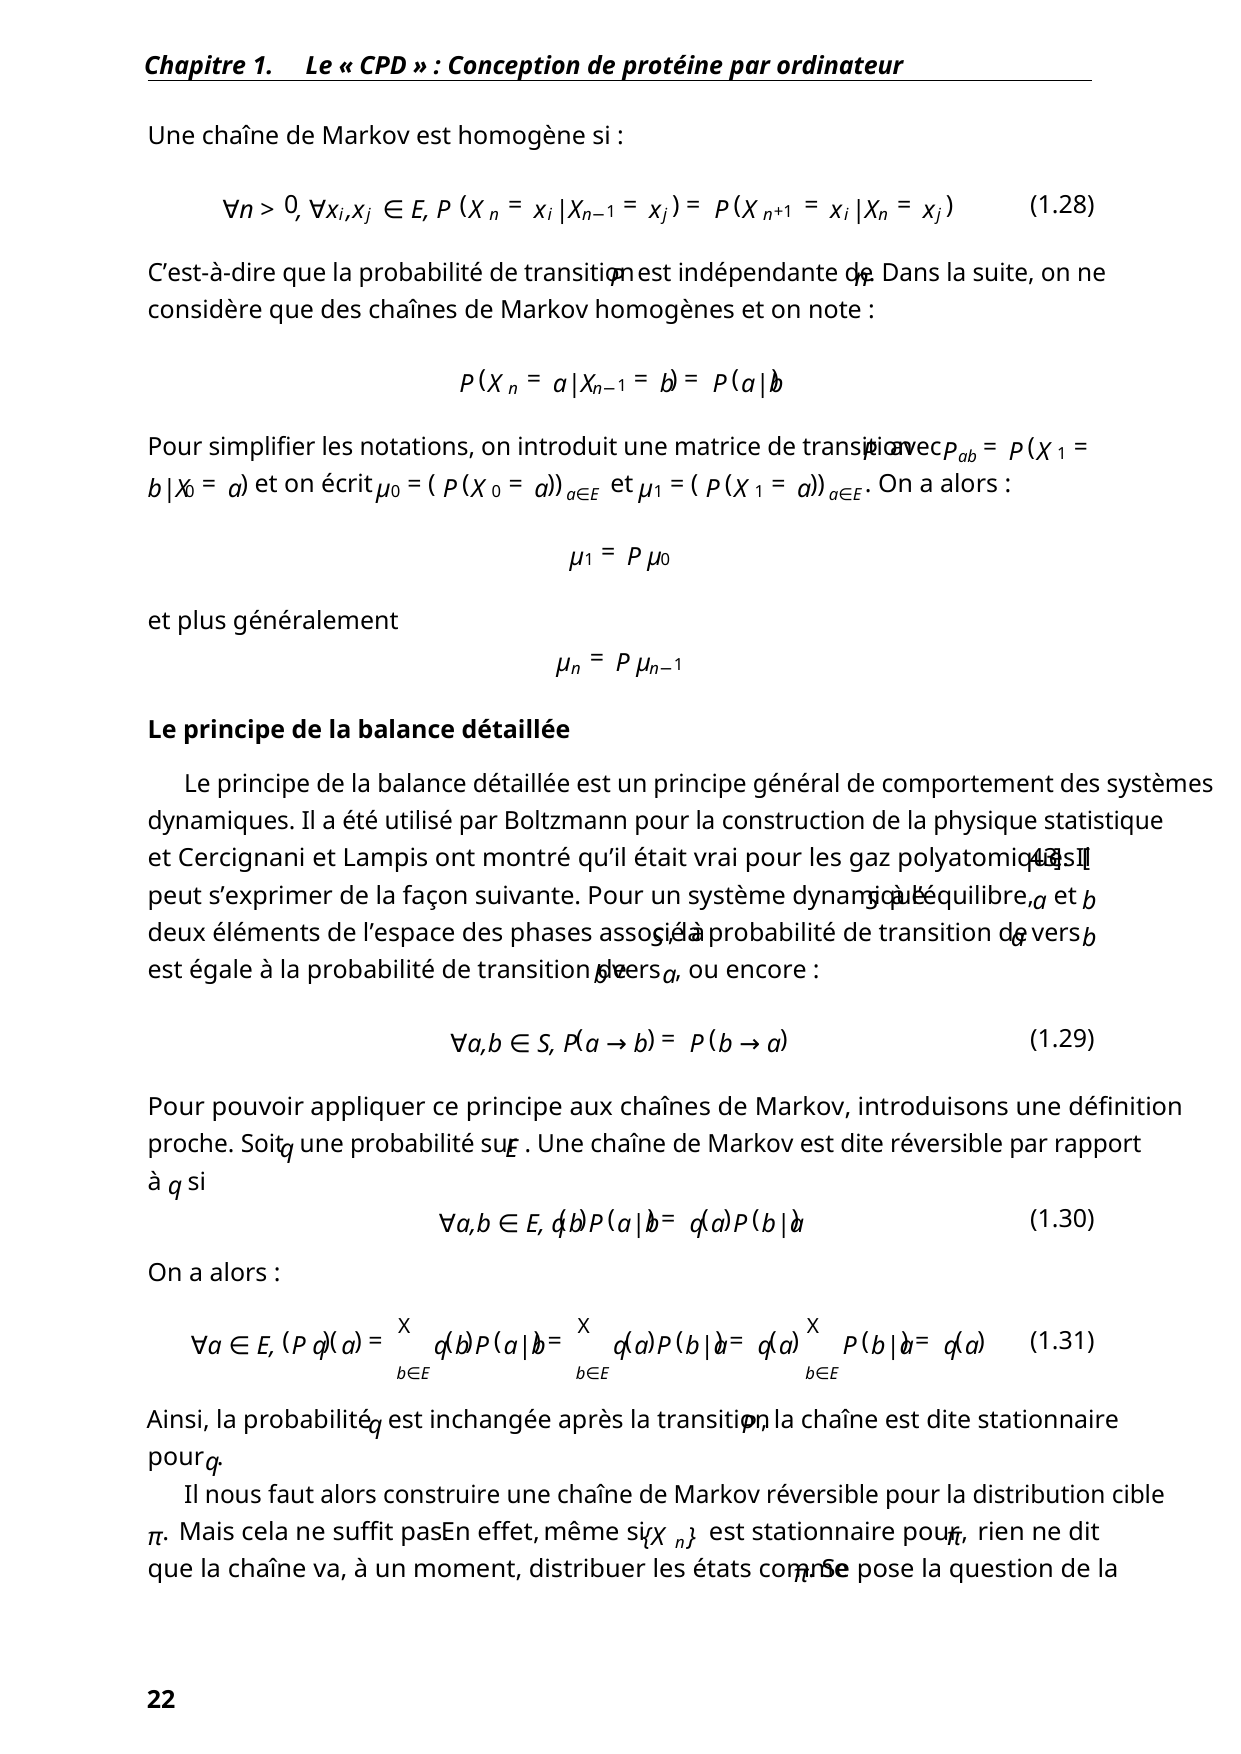

Chapitre 1.
Le « CPD » : Conception de protéine par ordinateur
Une chaîne de Markov est homogène si :
0
(
=
=
) =
(
=
=
)
(1.28)
∀n >
, ∀x
,x
∈ E, P
X
x
|X
x
P
X
x
|X
x
1
+1
i
j
n
i
n−
j
n
i
n
j
C’est-à-dire que la probabilité de transition
est indépendante de
. Dans la suite, on ne
P
n
considère que des chaînes de Markov homogènes et on note :
(
=
=
) =
(
)
P
X
a|X
b
P
a|b
1
n
n−
Pour simplifier les notations, on introduit une matrice de transition
avec
=
(
=
P
P
P
X
1
ab
=
) et on écrit
= (
(
=
))
et
= (
(
=
))
. On a alors :
b|X
a
µ
P
X
a
µ
P
X
a
0
0
0
1
1
a∈E
a∈E
=
µ
P µ
1
0
et plus généralement
=
µ
P µ
1
n
n−
Le principe de la balance détaillée
Le principe de la balance détaillée est un principe général de comportement des systèmes
dynamiques. Il a été utilisé par Boltzmann pour la construction de la physique statistique
et Cercignani et Lampis ont montré qu’il était vrai pour les gaz polyatomiques [
43
]. Il
peut s’exprimer de la façon suivante. Pour un système dynamique
à l’équilibre,
et
S
a
b
deux éléments de l’espace des phases associé à
, la probabilité de transition de
vers
S
a
b
est égale à la probabilité de transition de
vers
, ou encore :
b
a
(
) =
(
)
(1.29)
∀a,b ∈ S, P
a → b
P
b → a
Pour pouvoir appliquer ce principe aux chaînes de Markov, introduisons une définition
proche. Soit
une probabilité sur
. Une chaîne de Markov est dite réversible par rapport
q
E
à
si
q
(
)
(
) =
(
)
(
)
(1.30)
∀a,b ∈ E, q
b
P
a|b
q
a
P
b|a
On a alors :
X
X
X
(
)(
) =
(
)
(
) =
(
)
(
) =
(
)
(
) =
(
)
(1.31)
∀a ∈ E,
P q
a
q
b
P
a|b
q
a
P
b|a
q
a
P
b|a
q
a
b∈E
b∈E
b∈E
Ainsi, la probabilité
est inchangée après la transition
, la chaîne est dite stationnaire
q
P
pour
.
q
Il nous faut alors construire une chaîne de Markov réversible pour la distribution cible
.
Mais cela ne suffit pas.
En effet,
même si
est stationnaire pour
,
rien ne dit
π
{X
}
π
n
que la chaîne va, à un moment, distribuer les états comme
. Se pose la question de la
π
22